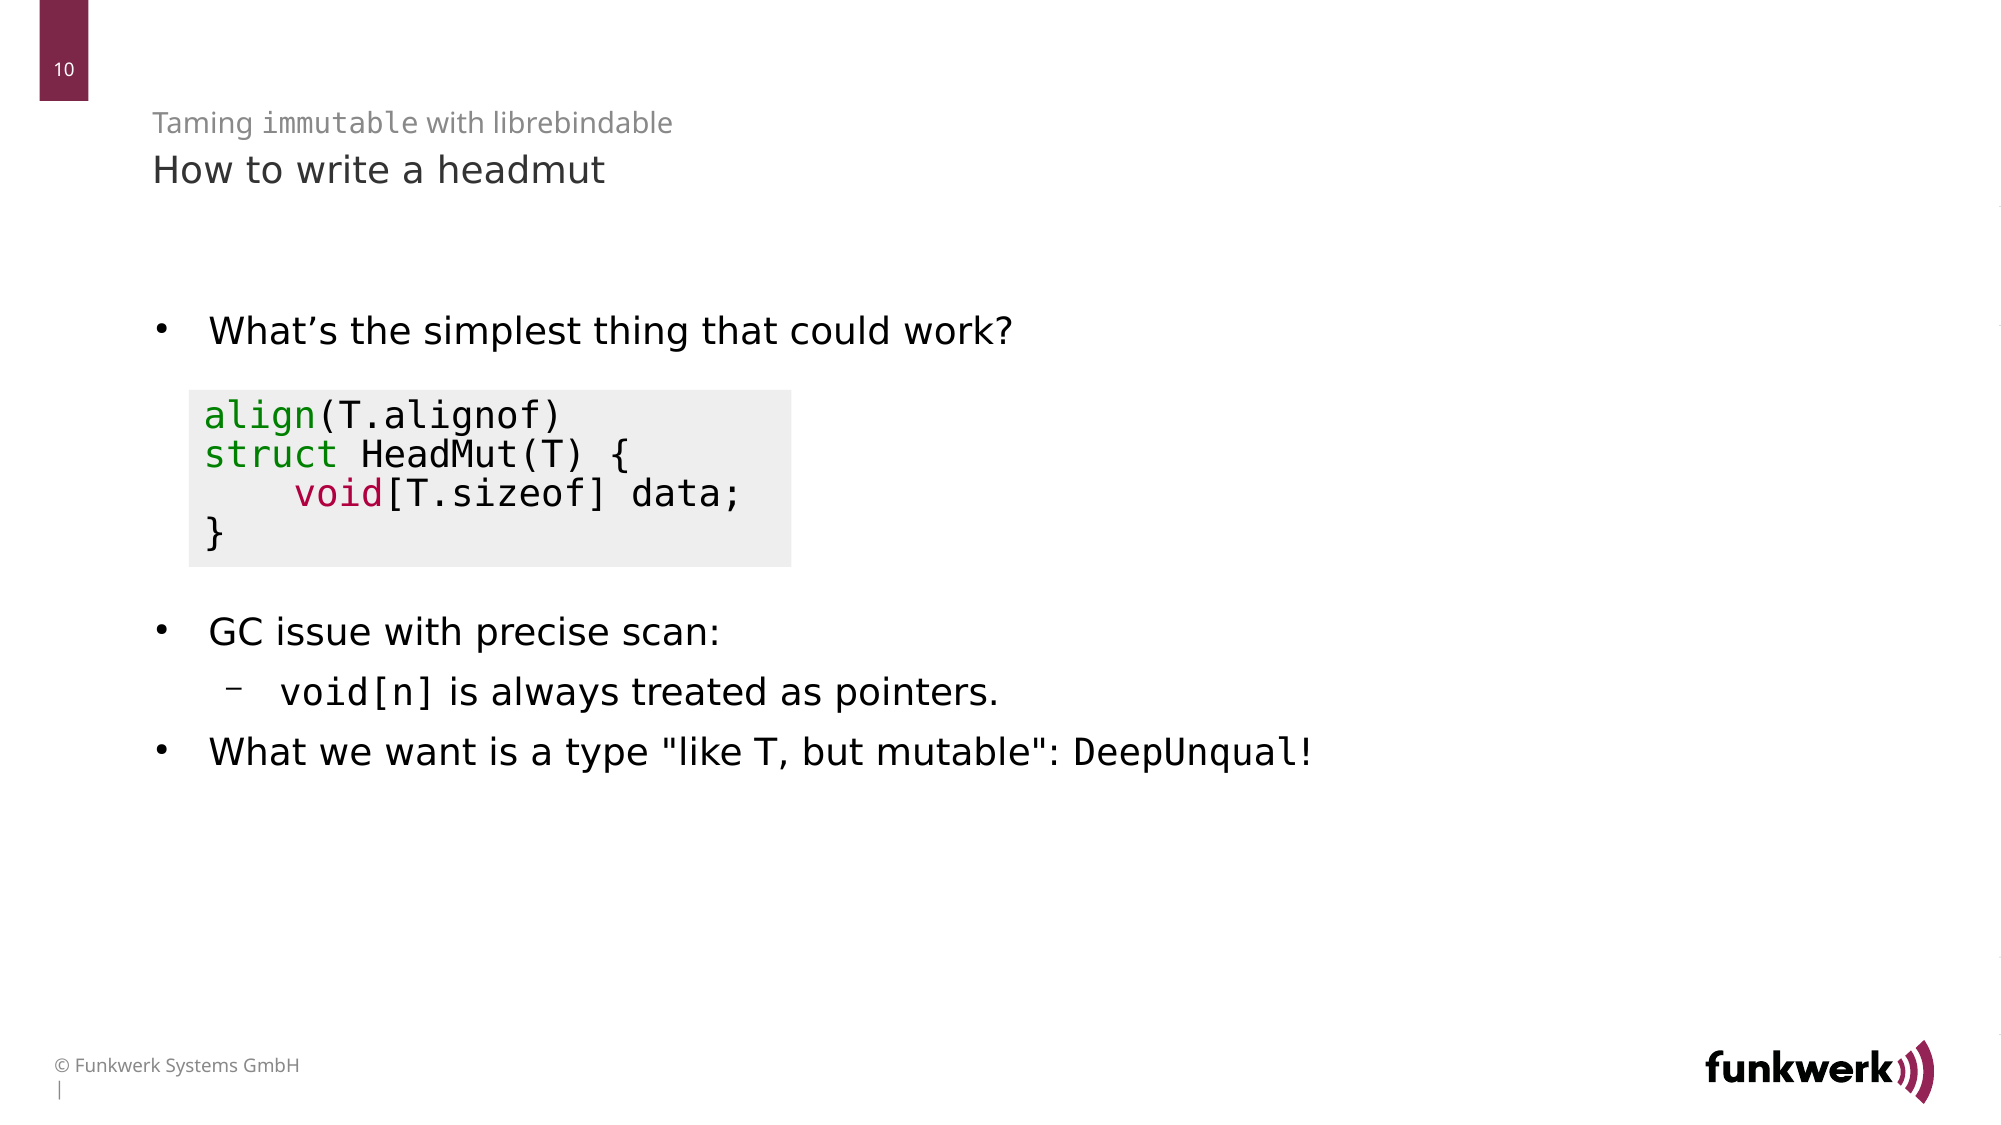

10
# Taming immutable with librebindable
How to write a headmut
What’s the simplest thing that could work?
GC issue with precise scan:
void[n] is always treated as pointers.
What we want is a type "like T, but mutable": DeepUnqual!
align(T.alignof)
struct HeadMut(T) {
 void[T.sizeof] data;
}